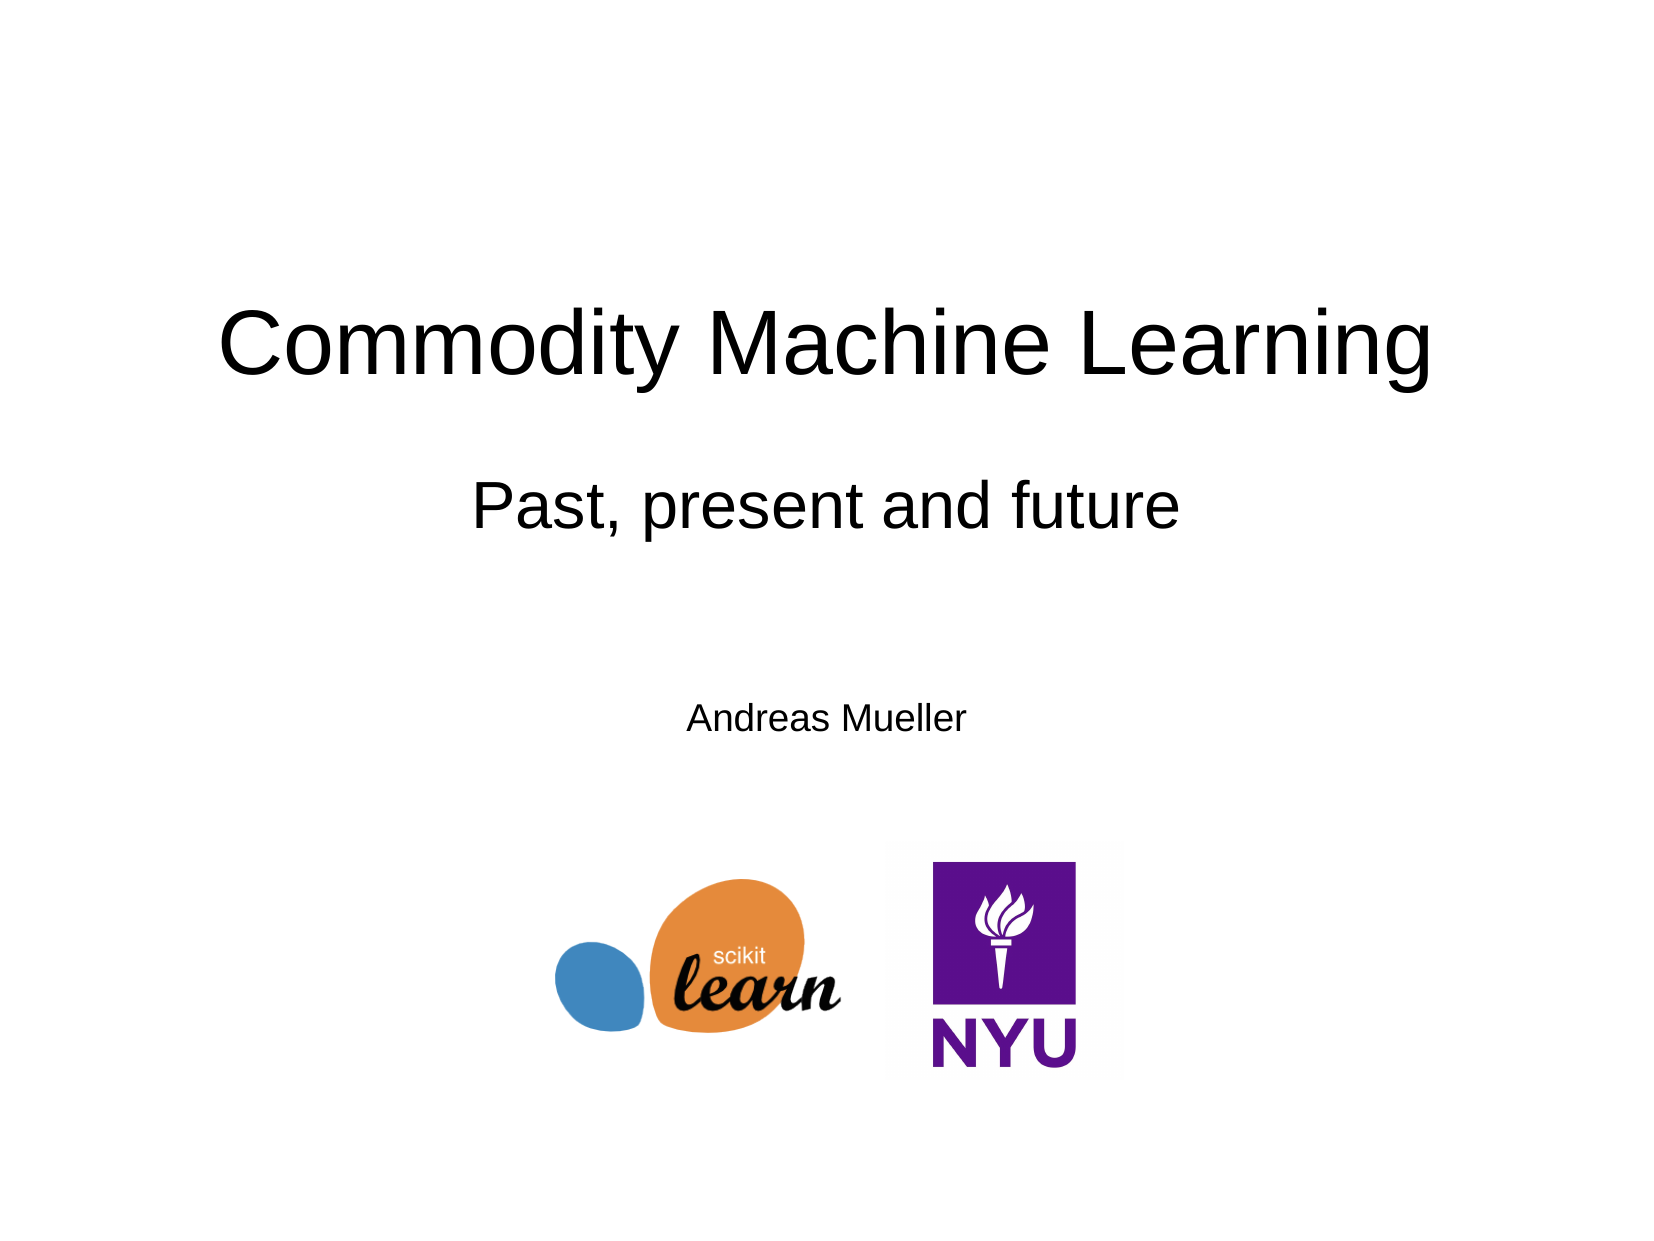

# Commodity Machine Learning
Past, present and future
Andreas Mueller